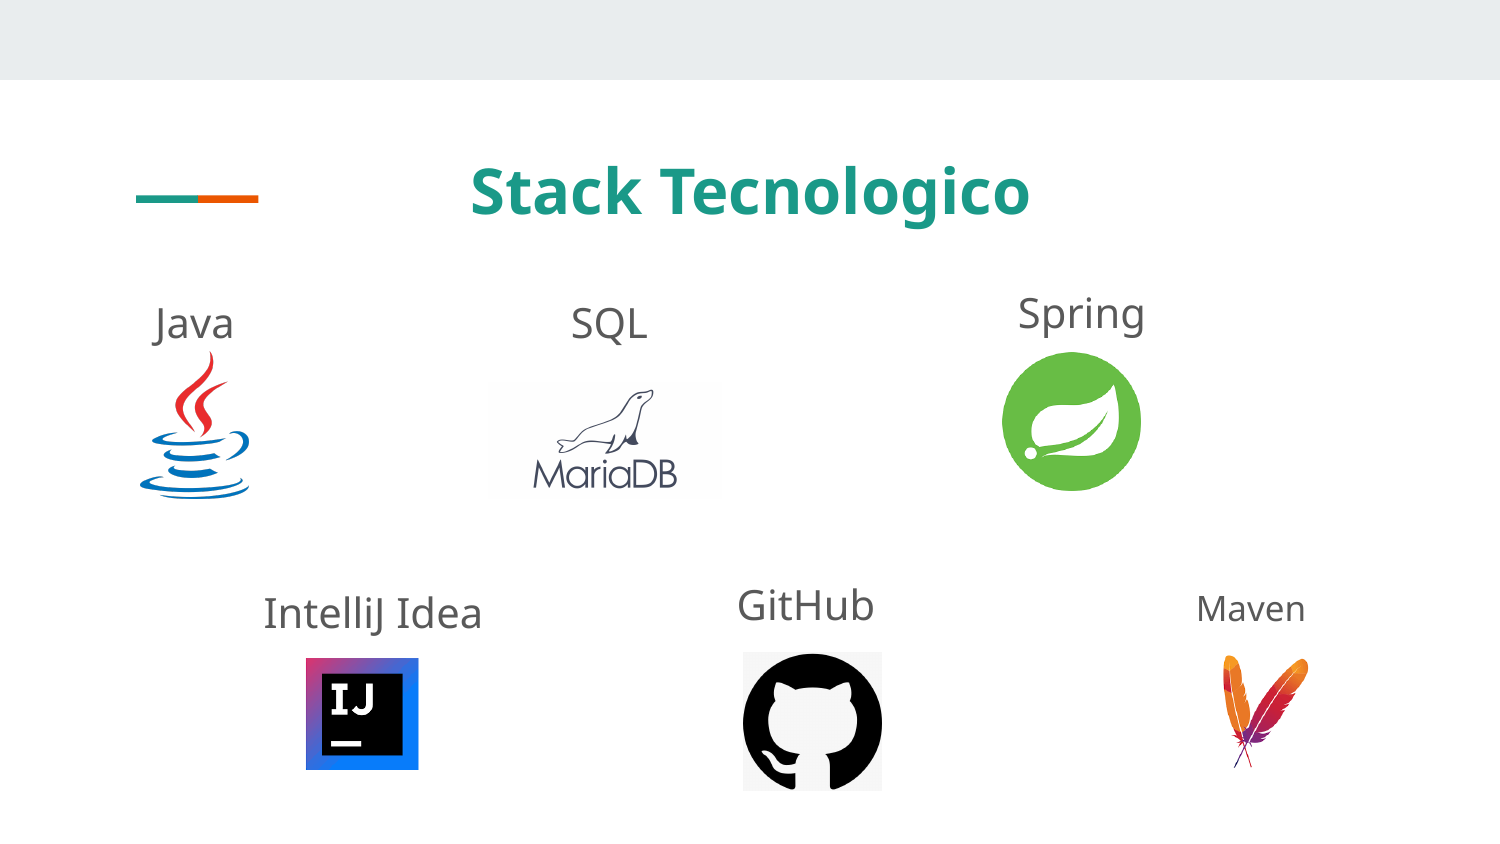

# Stack Tecnologico
Spring
Java
SQL
GitHub
IntelliJ Idea
Maven